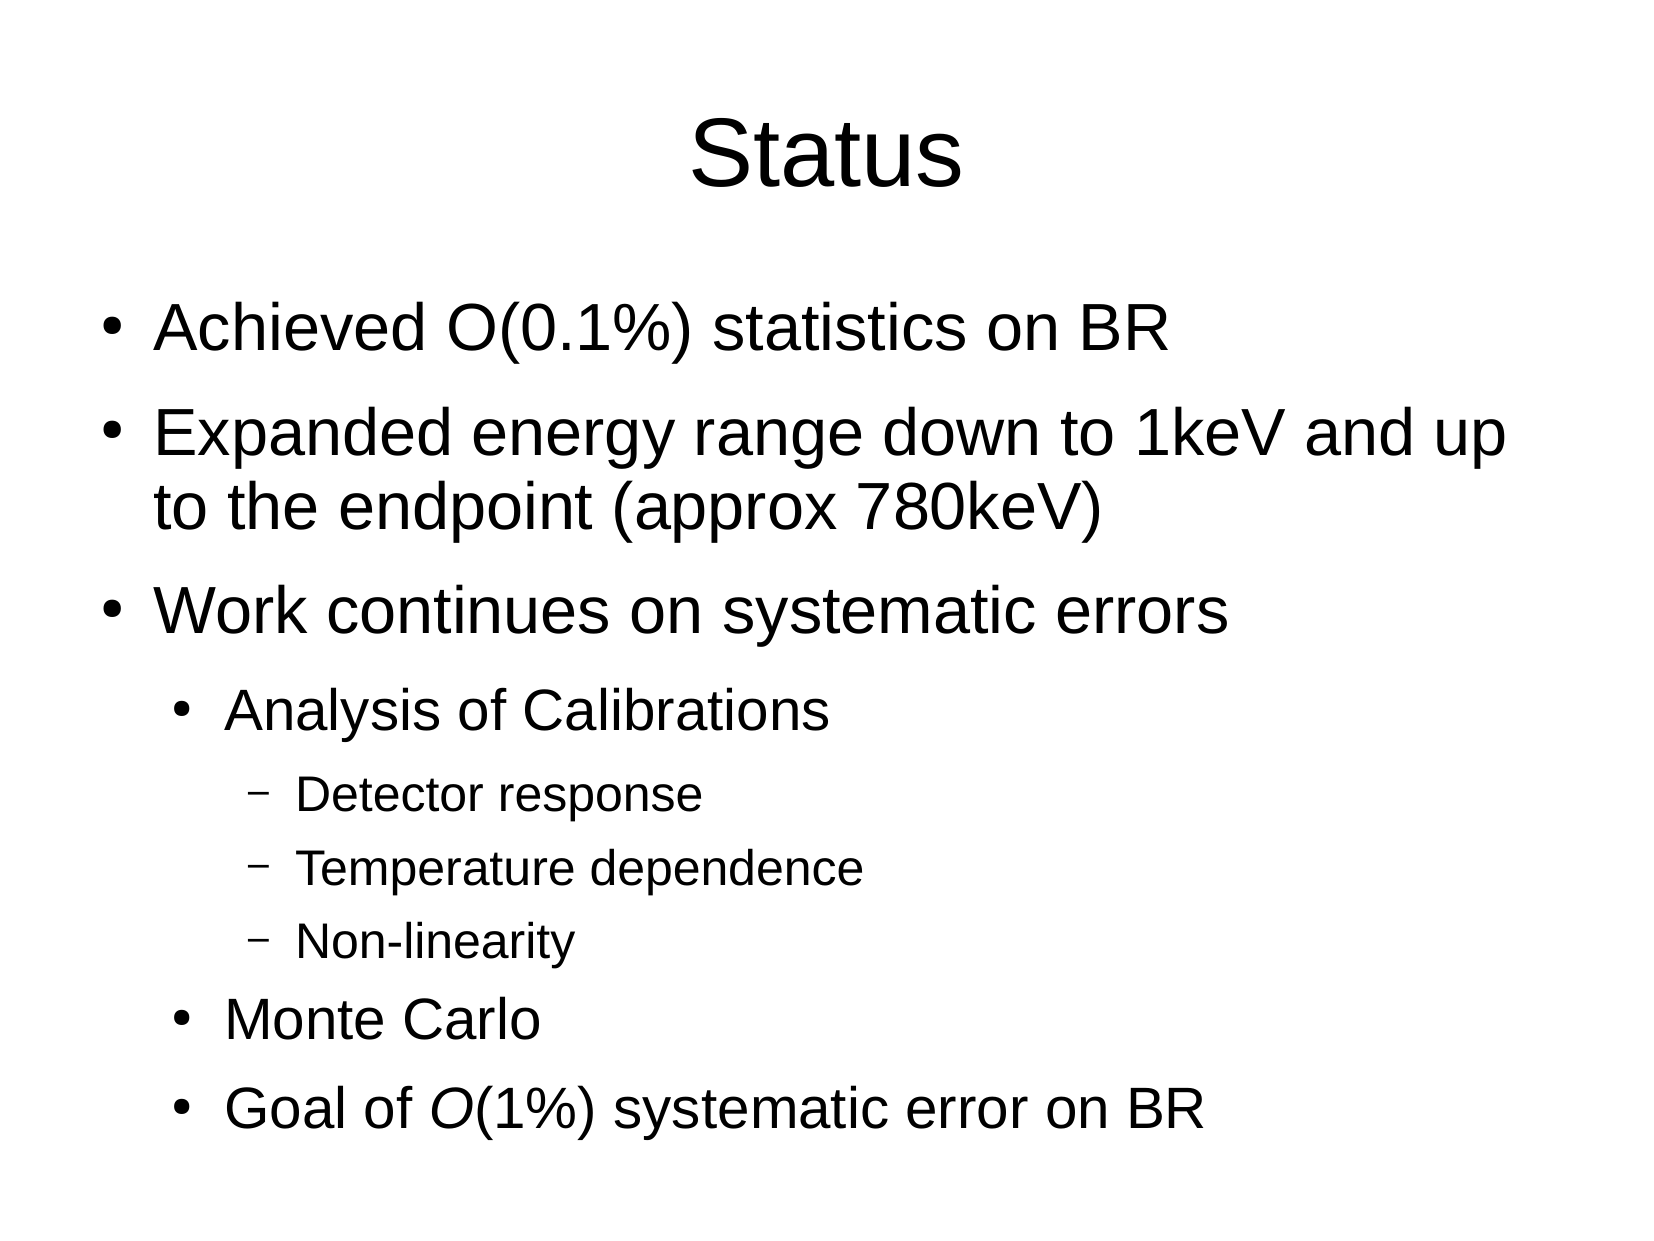

# Status
Achieved O(0.1%) statistics on BR
Expanded energy range down to 1keV and up to the endpoint (approx 780keV)
Work continues on systematic errors
Analysis of Calibrations
Detector response
Temperature dependence
Non-linearity
Monte Carlo
Goal of O(1%) systematic error on BR